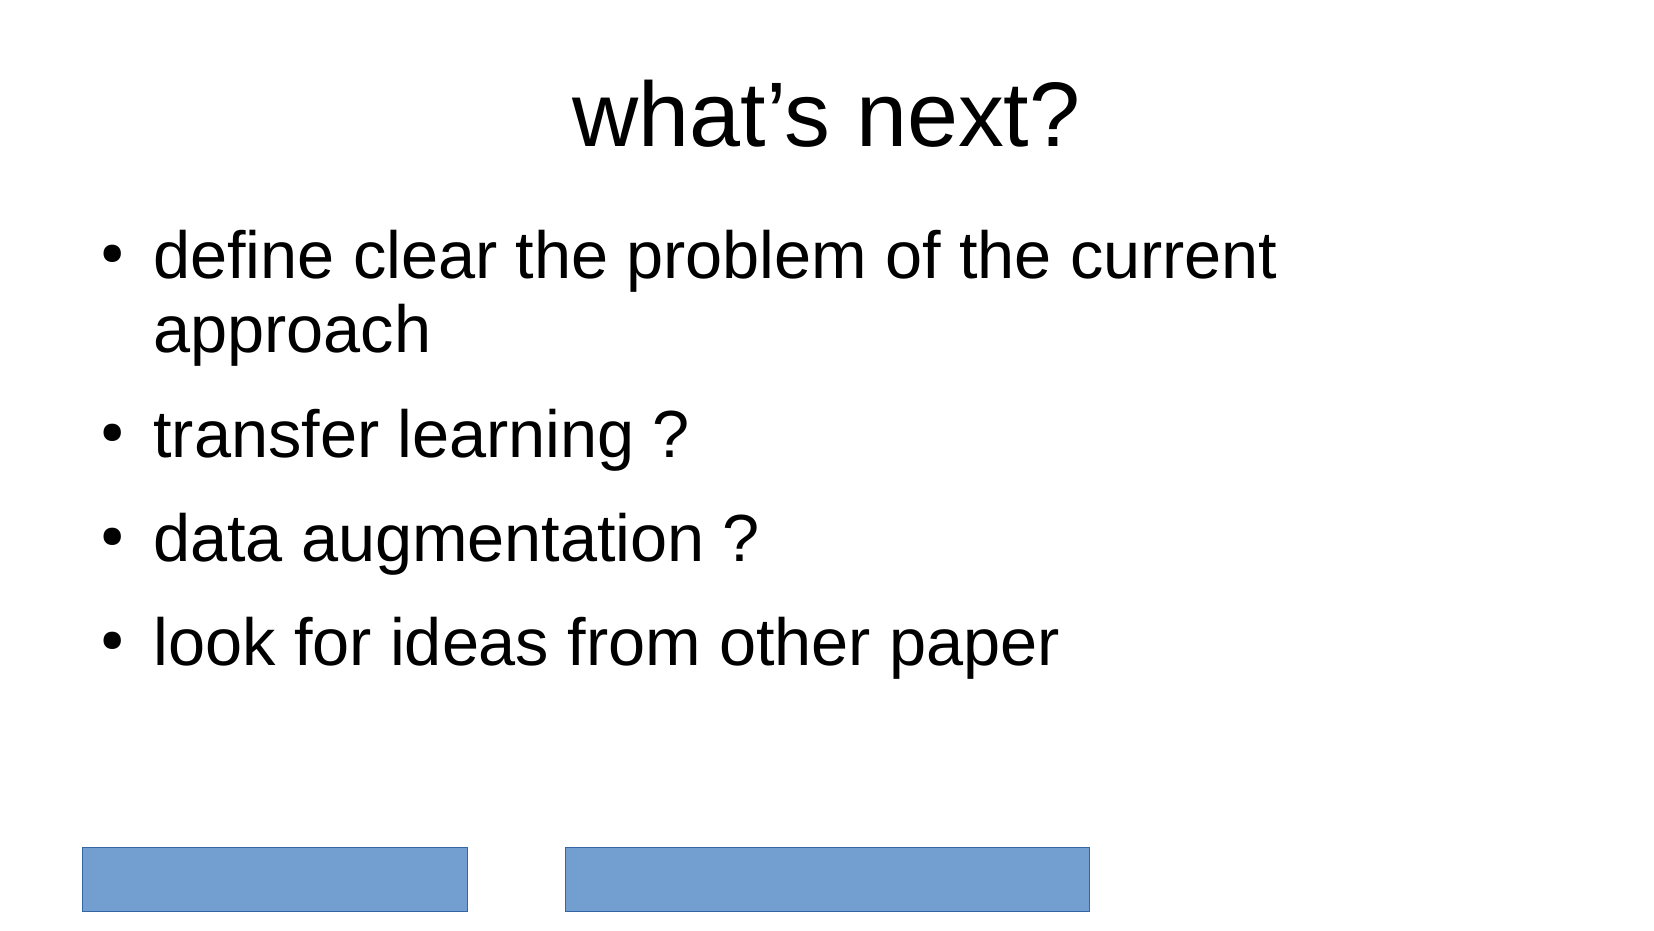

# what’s next?
define clear the problem of the current approach
transfer learning ?
data augmentation ?
look for ideas from other paper